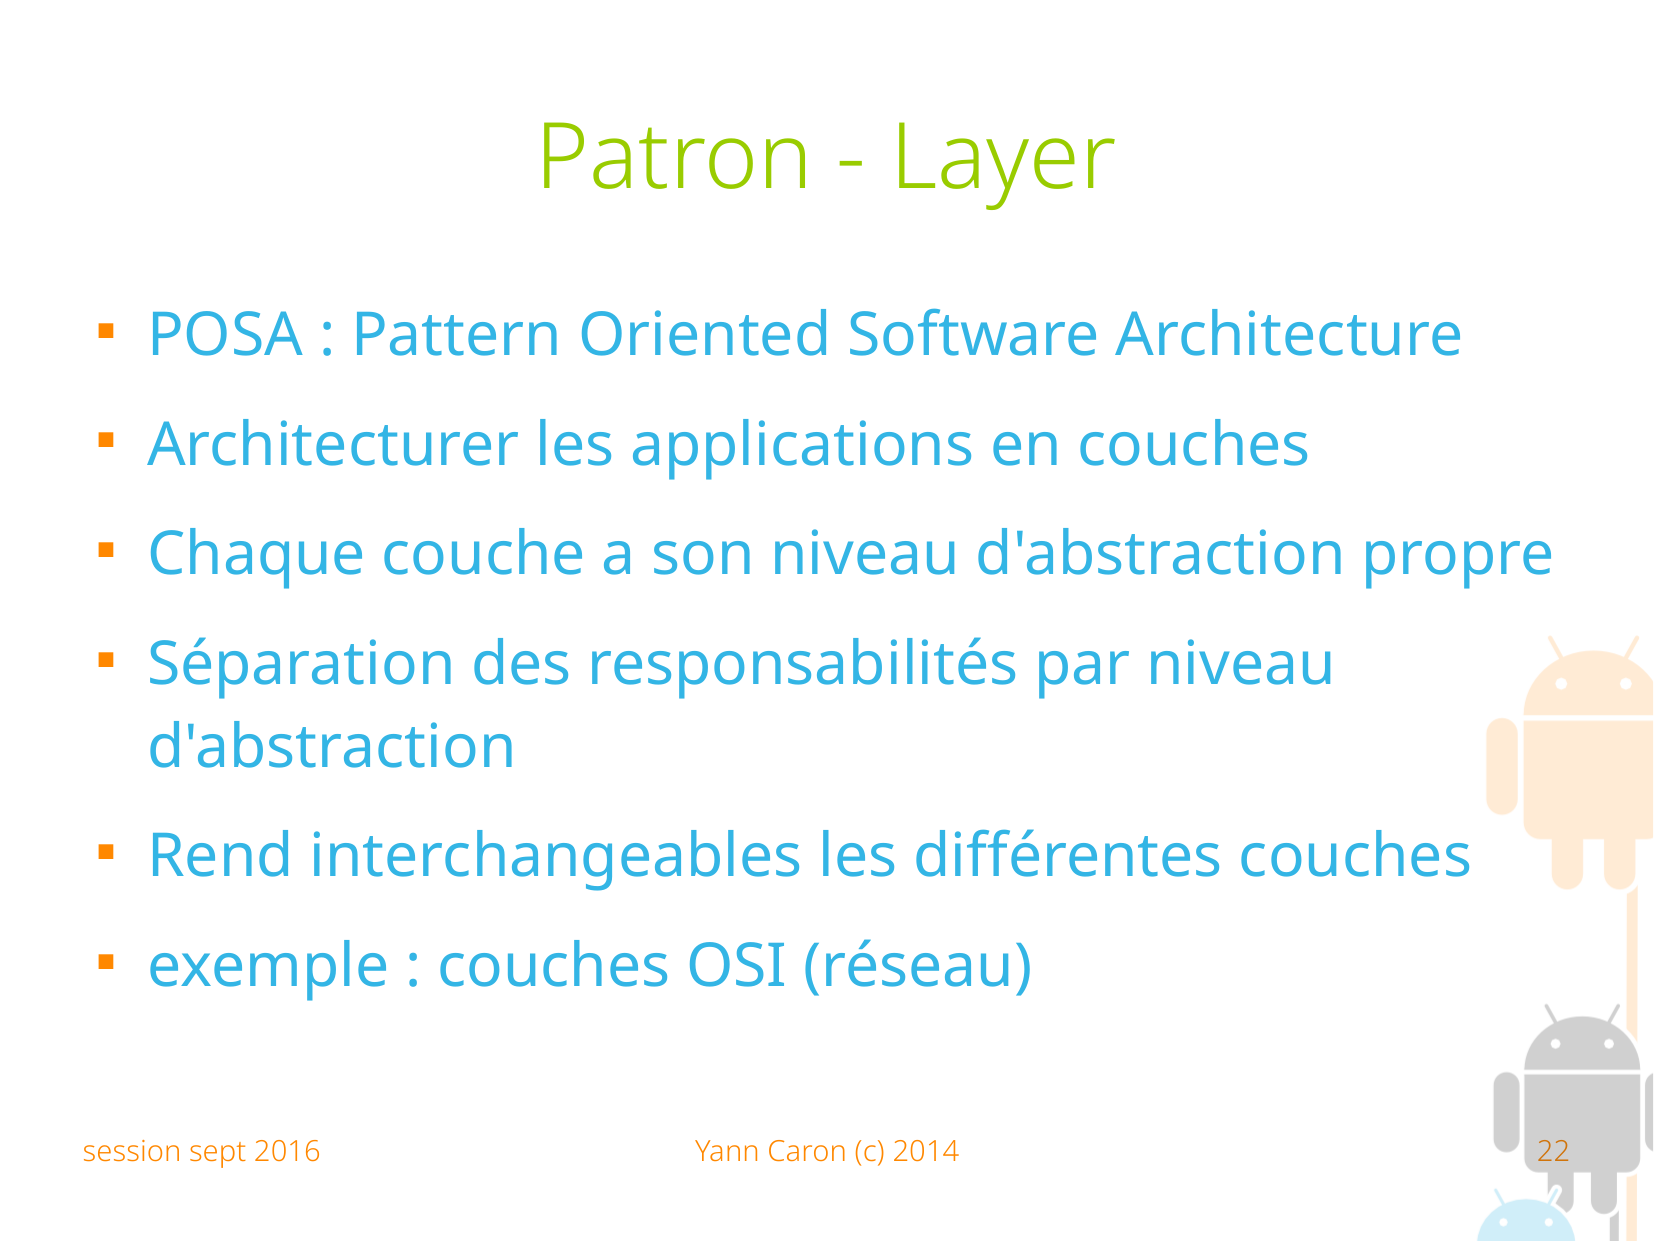

# Patron - Layer
POSA : Pattern Oriented Software Architecture
Architecturer les applications en couches
Chaque couche a son niveau d'abstraction propre
Séparation des responsabilités par niveau d'abstraction
Rend interchangeables les différentes couches
exemple : couches OSI (réseau)
session sept 2016
Yann Caron (c) 2014
22